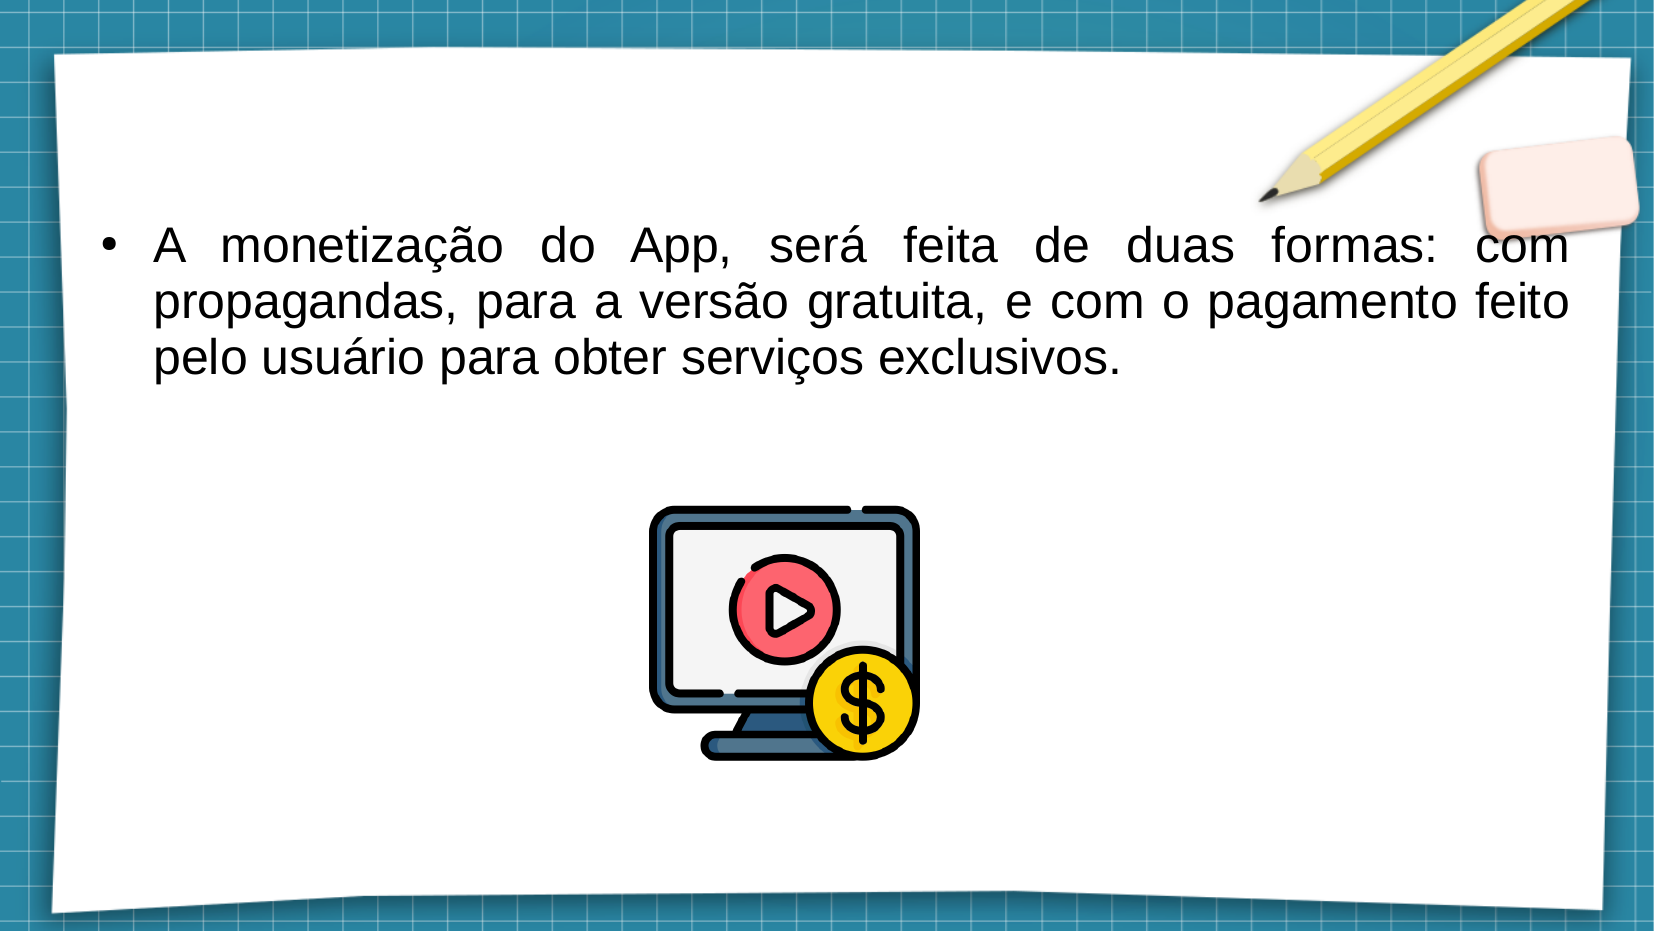

# A monetização do App, será feita de duas formas: com propagandas, para a versão gratuita, e com o pagamento feito pelo usuário para obter serviços exclusivos.